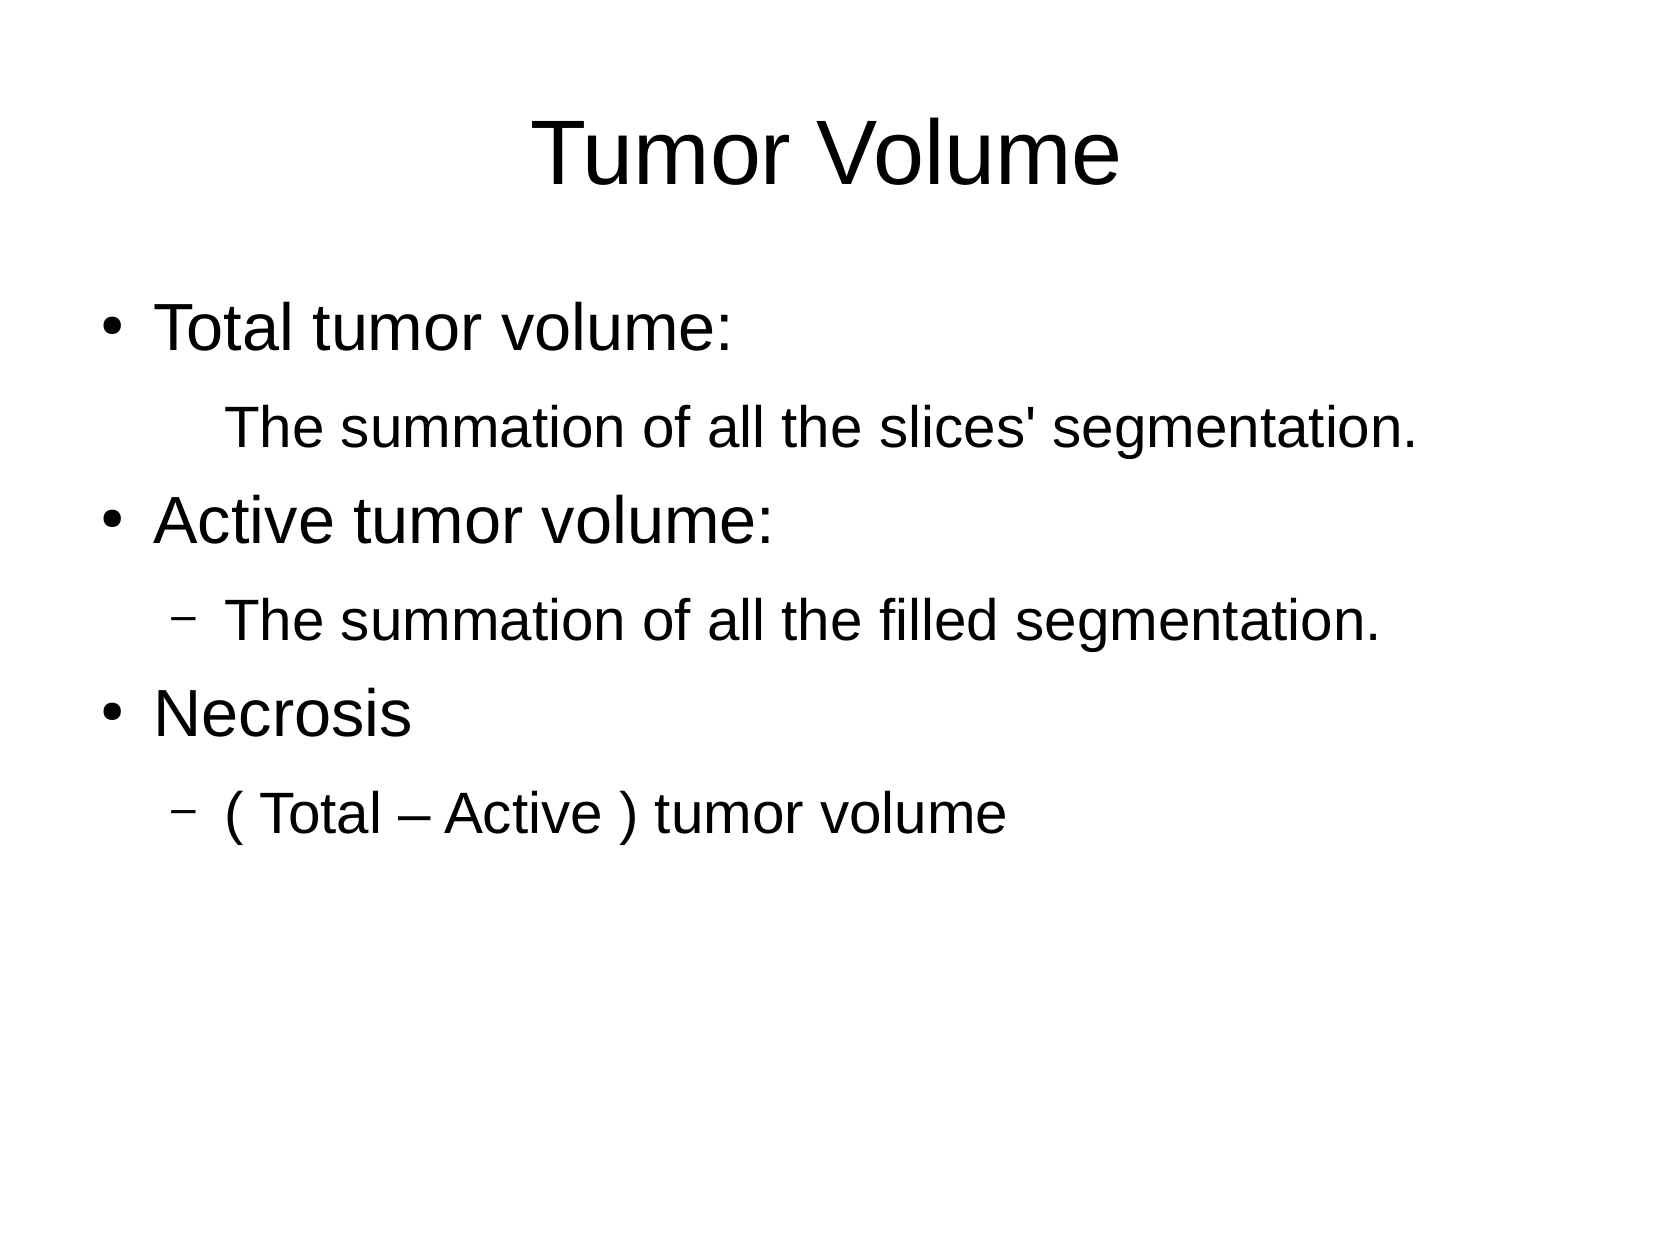

# Tumor Volume
Total tumor volume:
The summation of all the slices' segmentation.
Active tumor volume:
The summation of all the filled segmentation.
Necrosis
( Total – Active ) tumor volume